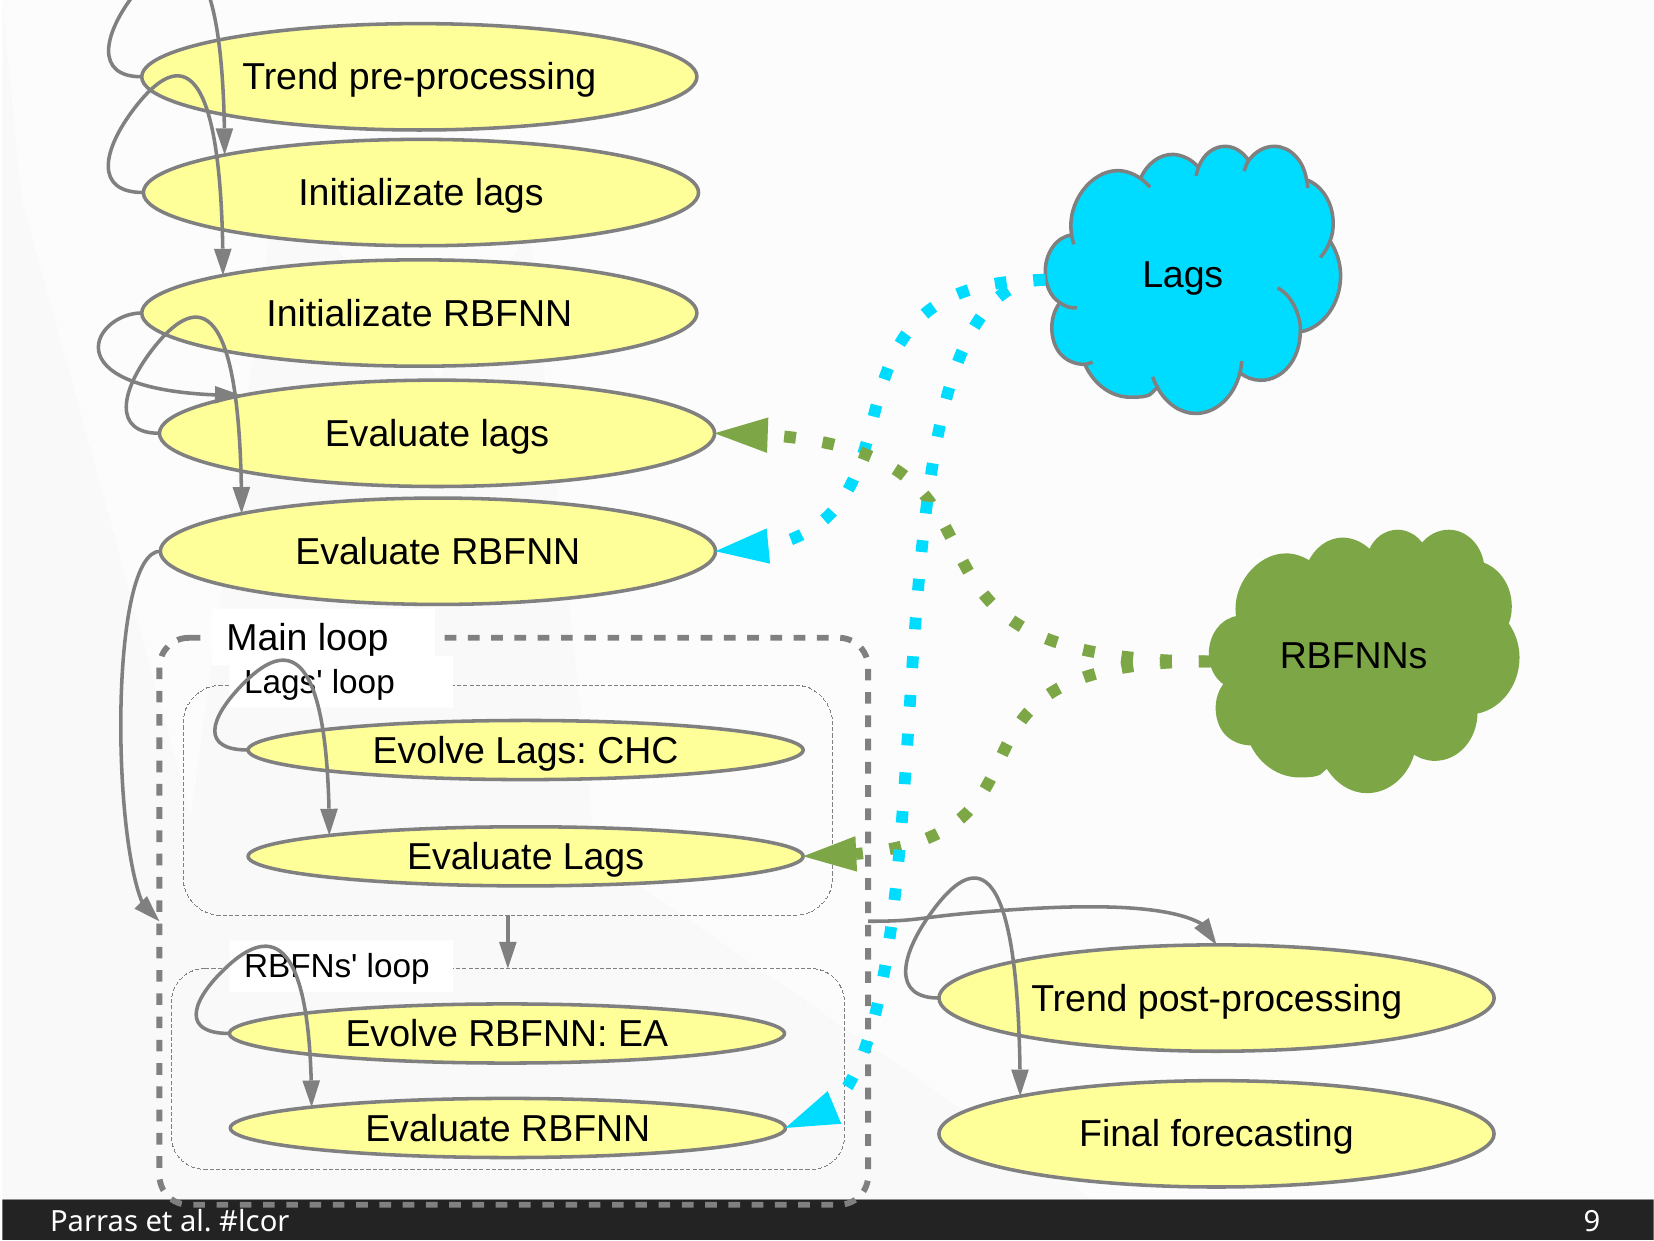

Trend pre-processing
Initializate lags
Lags
Initializate RBFNN
Evaluate lags
Evaluate RBFNN
RBFNNs
Main loop
Lags' loop
Evolve Lags: CHC
Evaluate Lags
RBFNs' loop
Trend post-processing
Evolve RBFNN: EA
Final forecasting
Evaluate RBFNN
Parras et al. #lcor
9